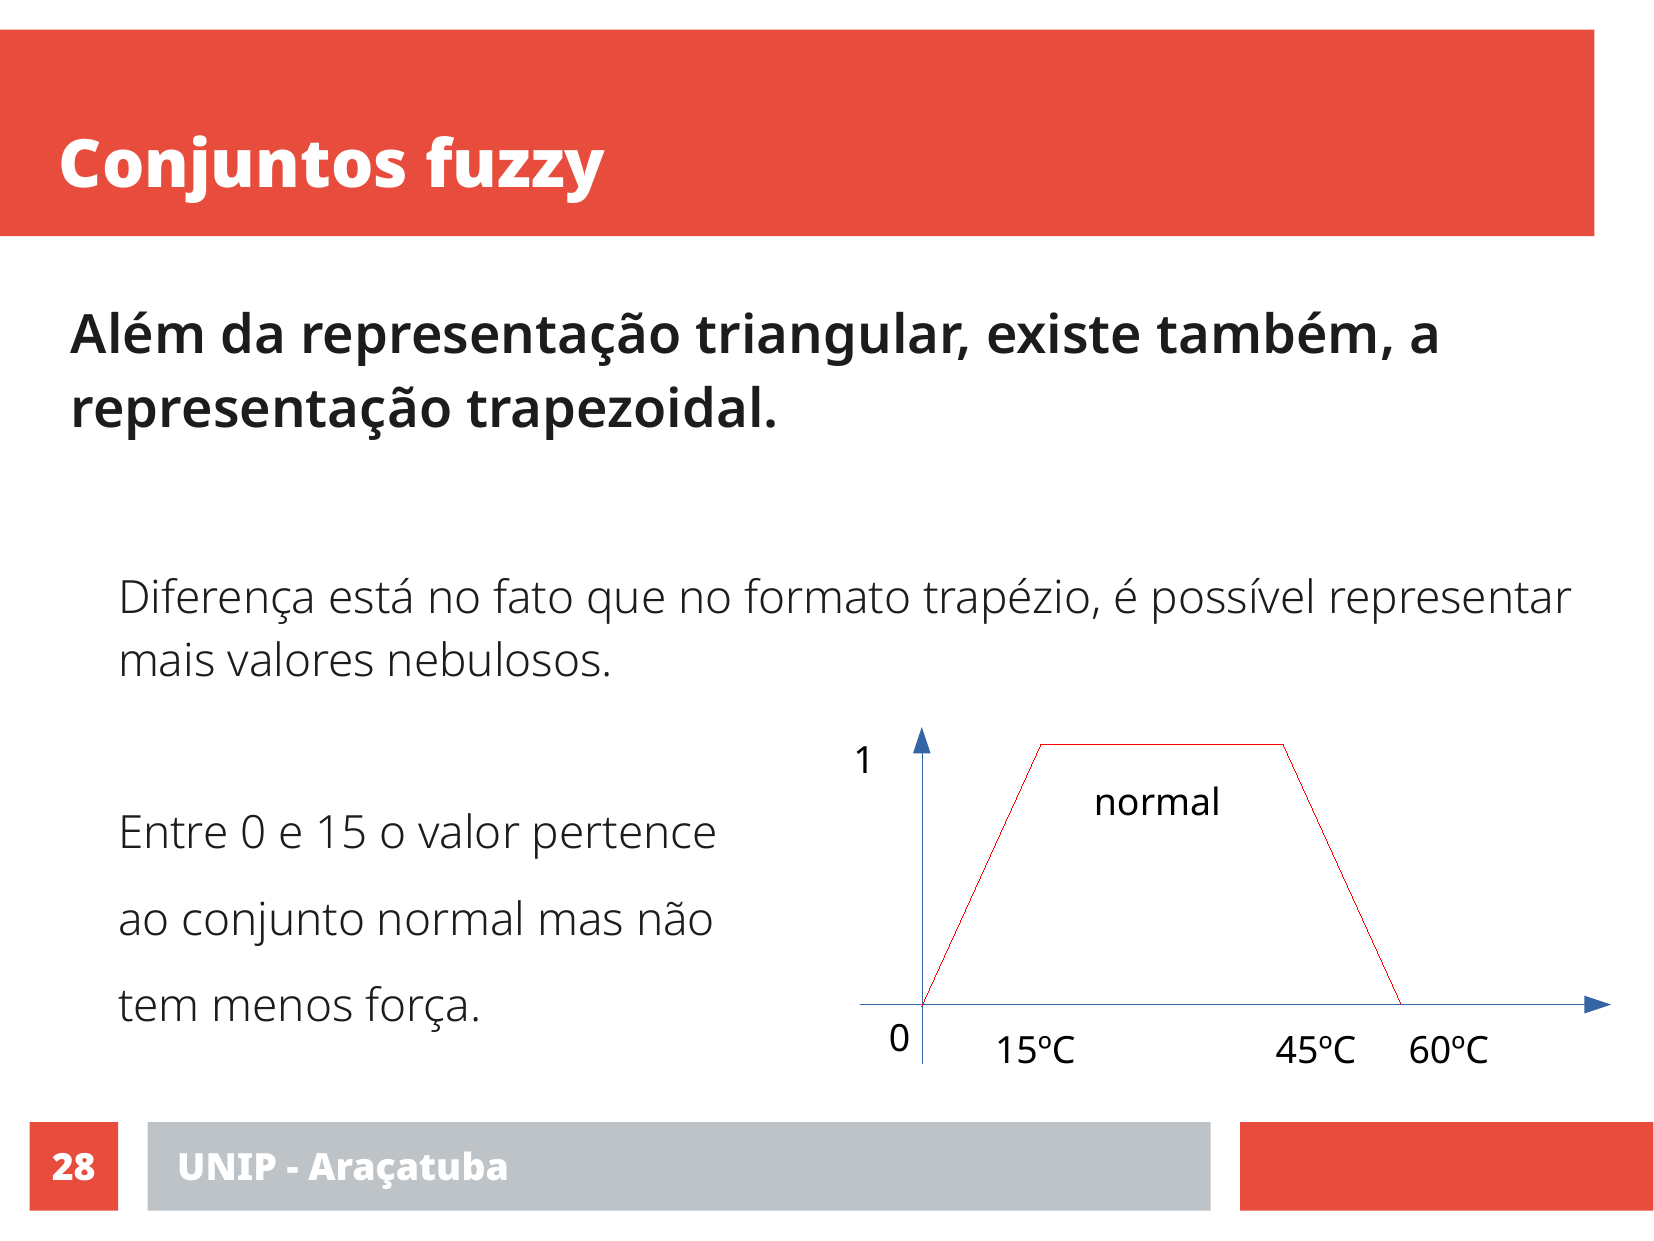

# Conjuntos fuzzy
Além da representação triangular, existe também, a representação trapezoidal.
Diferença está no fato que no formato trapézio, é possível representar mais valores nebulosos.
Entre 0 e 15 o valor pertence
ao conjunto normal mas não
tem menos força.
1
normal
0
45ºC
15ºC
60ºC
28
UNIP - Araçatuba